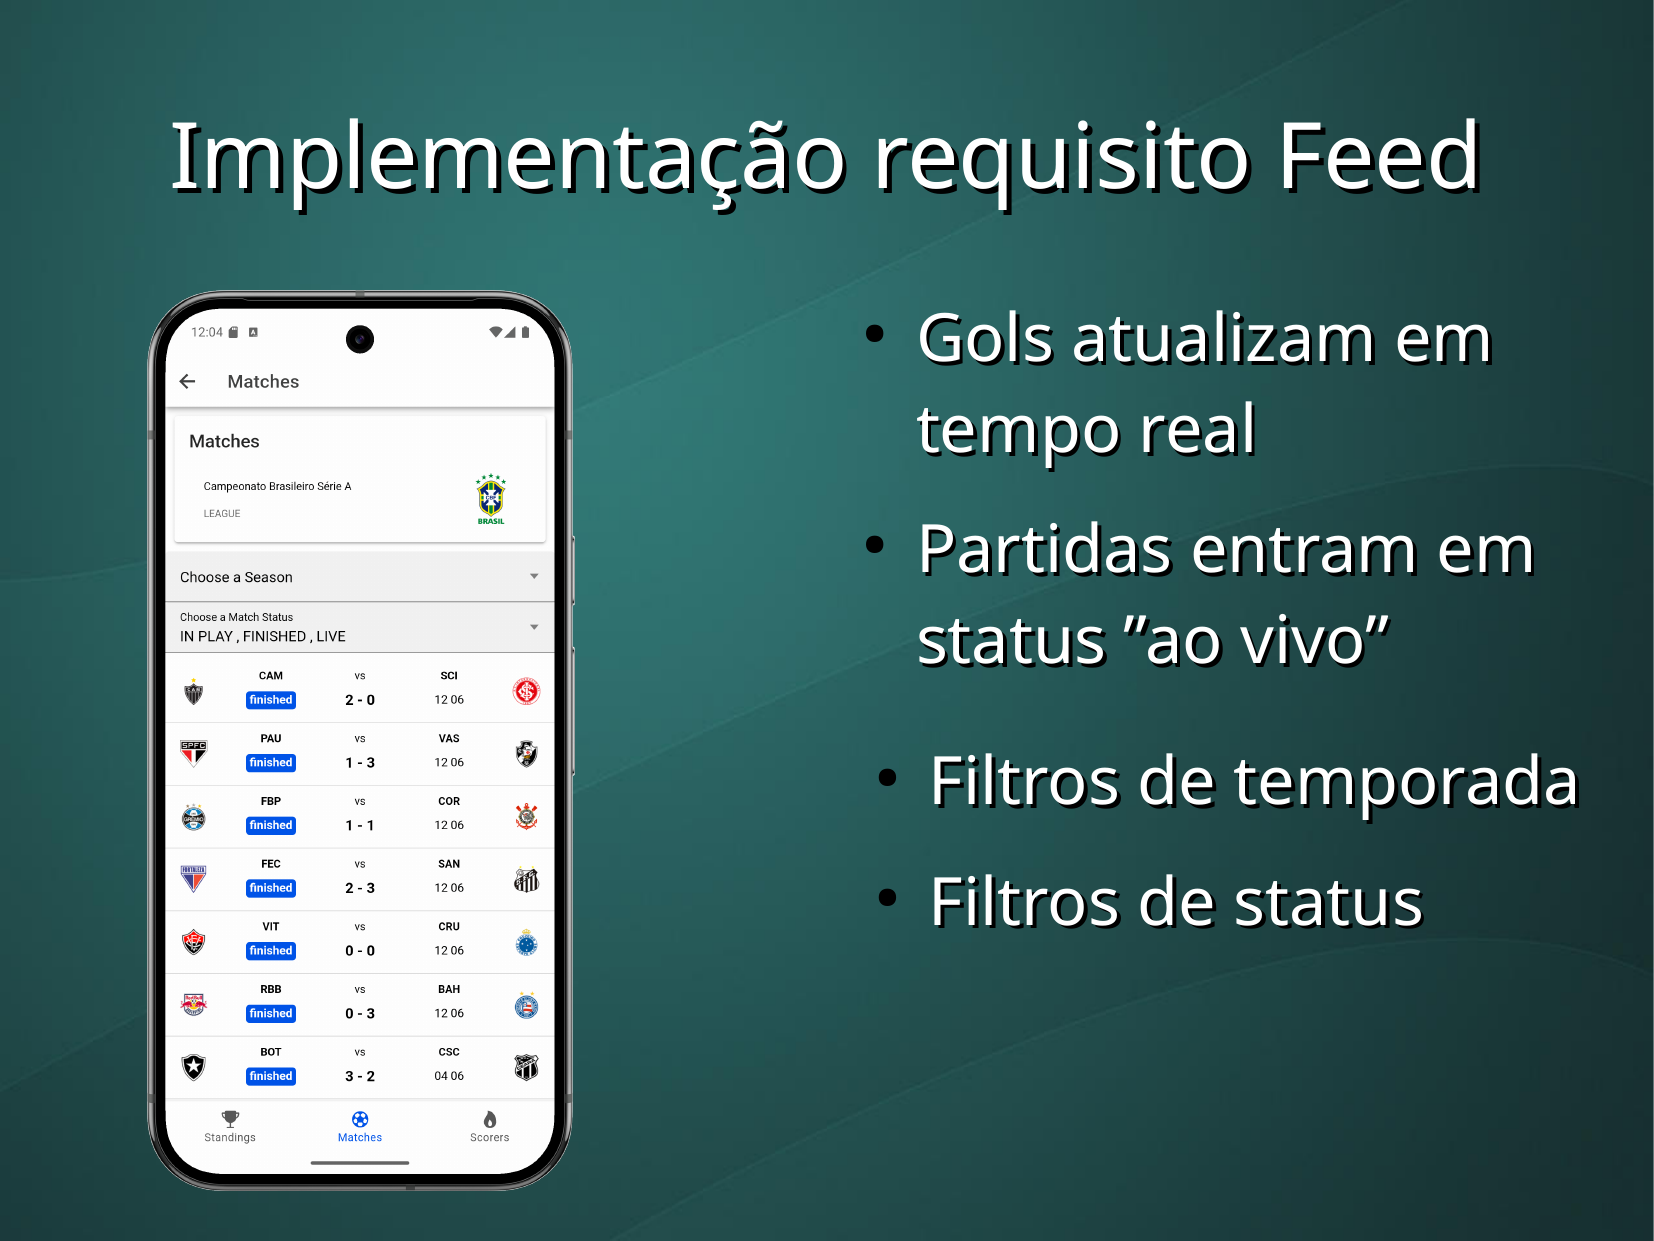

# Implementação requisito Feed
Gols atualizam em tempo real
Partidas entram em status ”ao vivo”
Filtros de temporada
Filtros de status